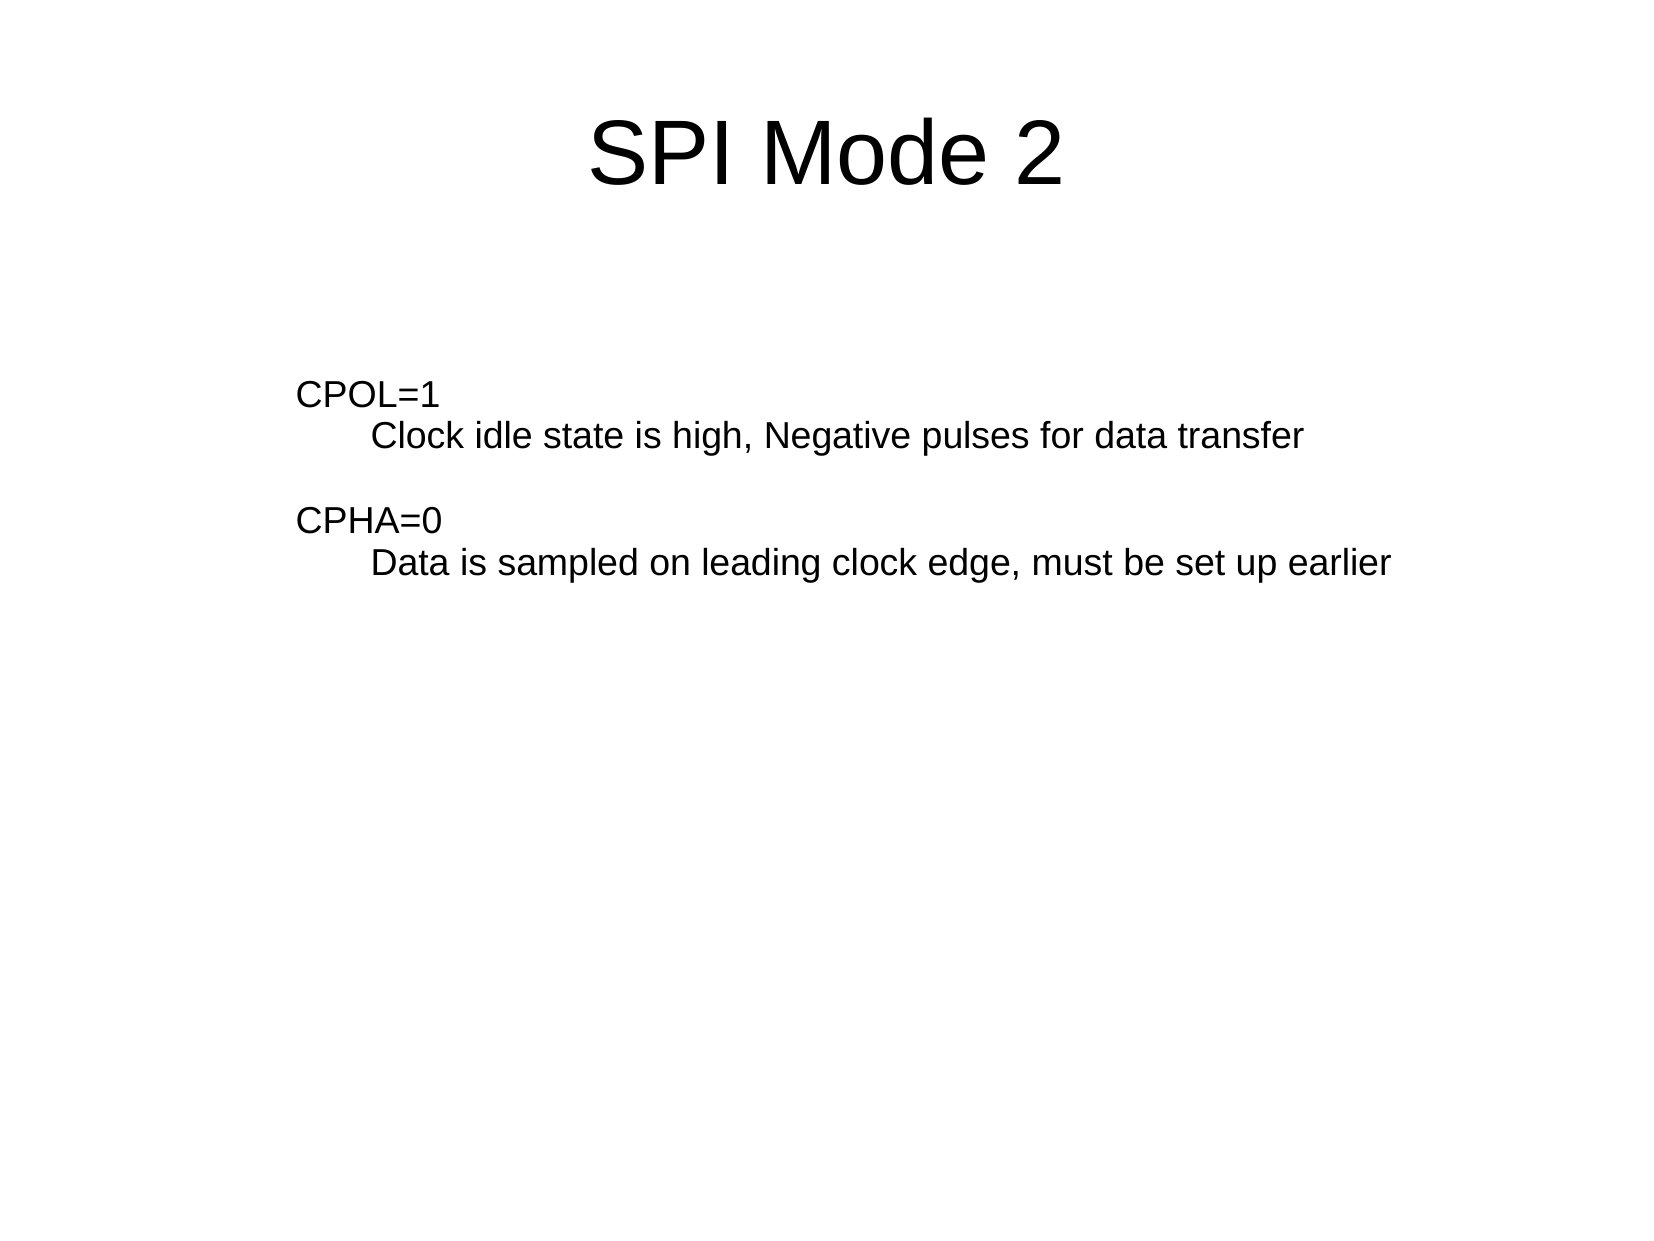

# SPI Mode 2
CPOL=1
	Clock idle state is high, Negative pulses for data transfer
CPHA=0
	Data is sampled on leading clock edge, must be set up earlier